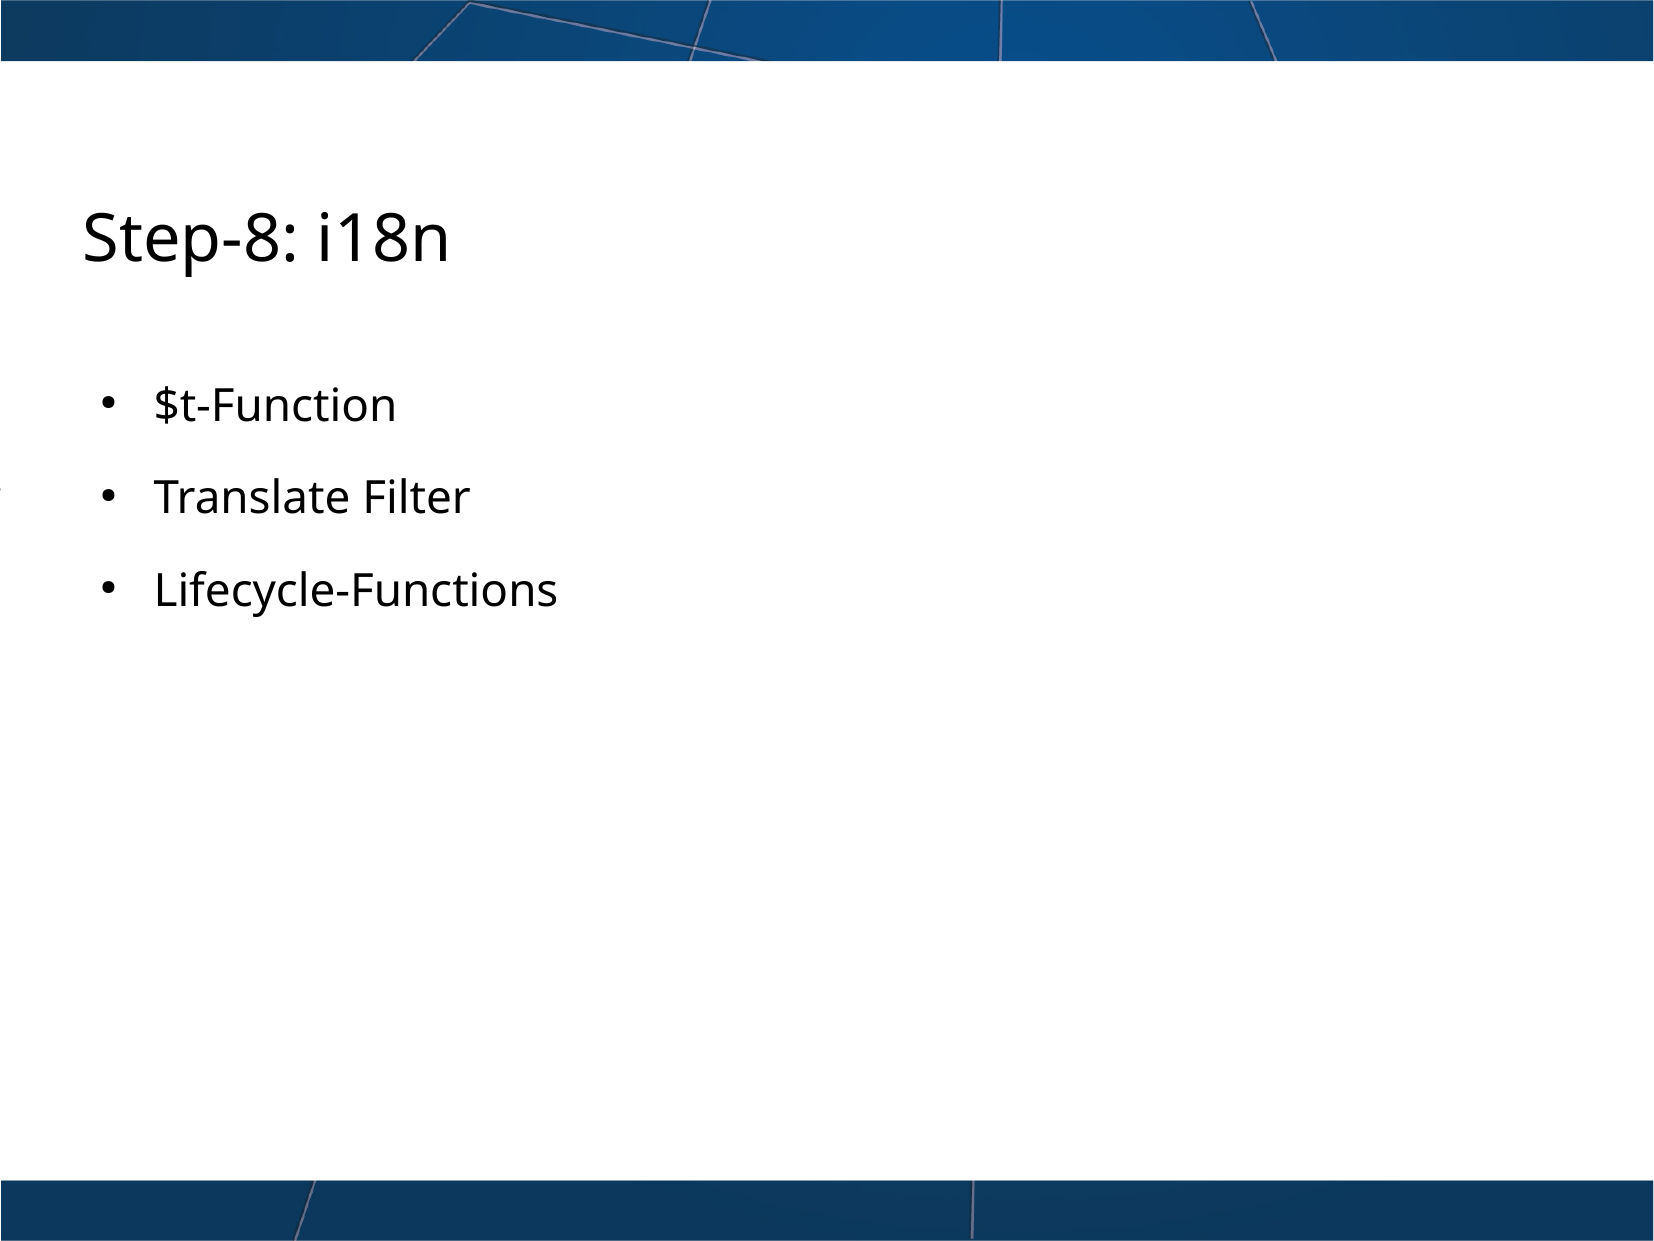

# Step-8: i18n
$t-Function
Translate Filter
Lifecycle-Functions